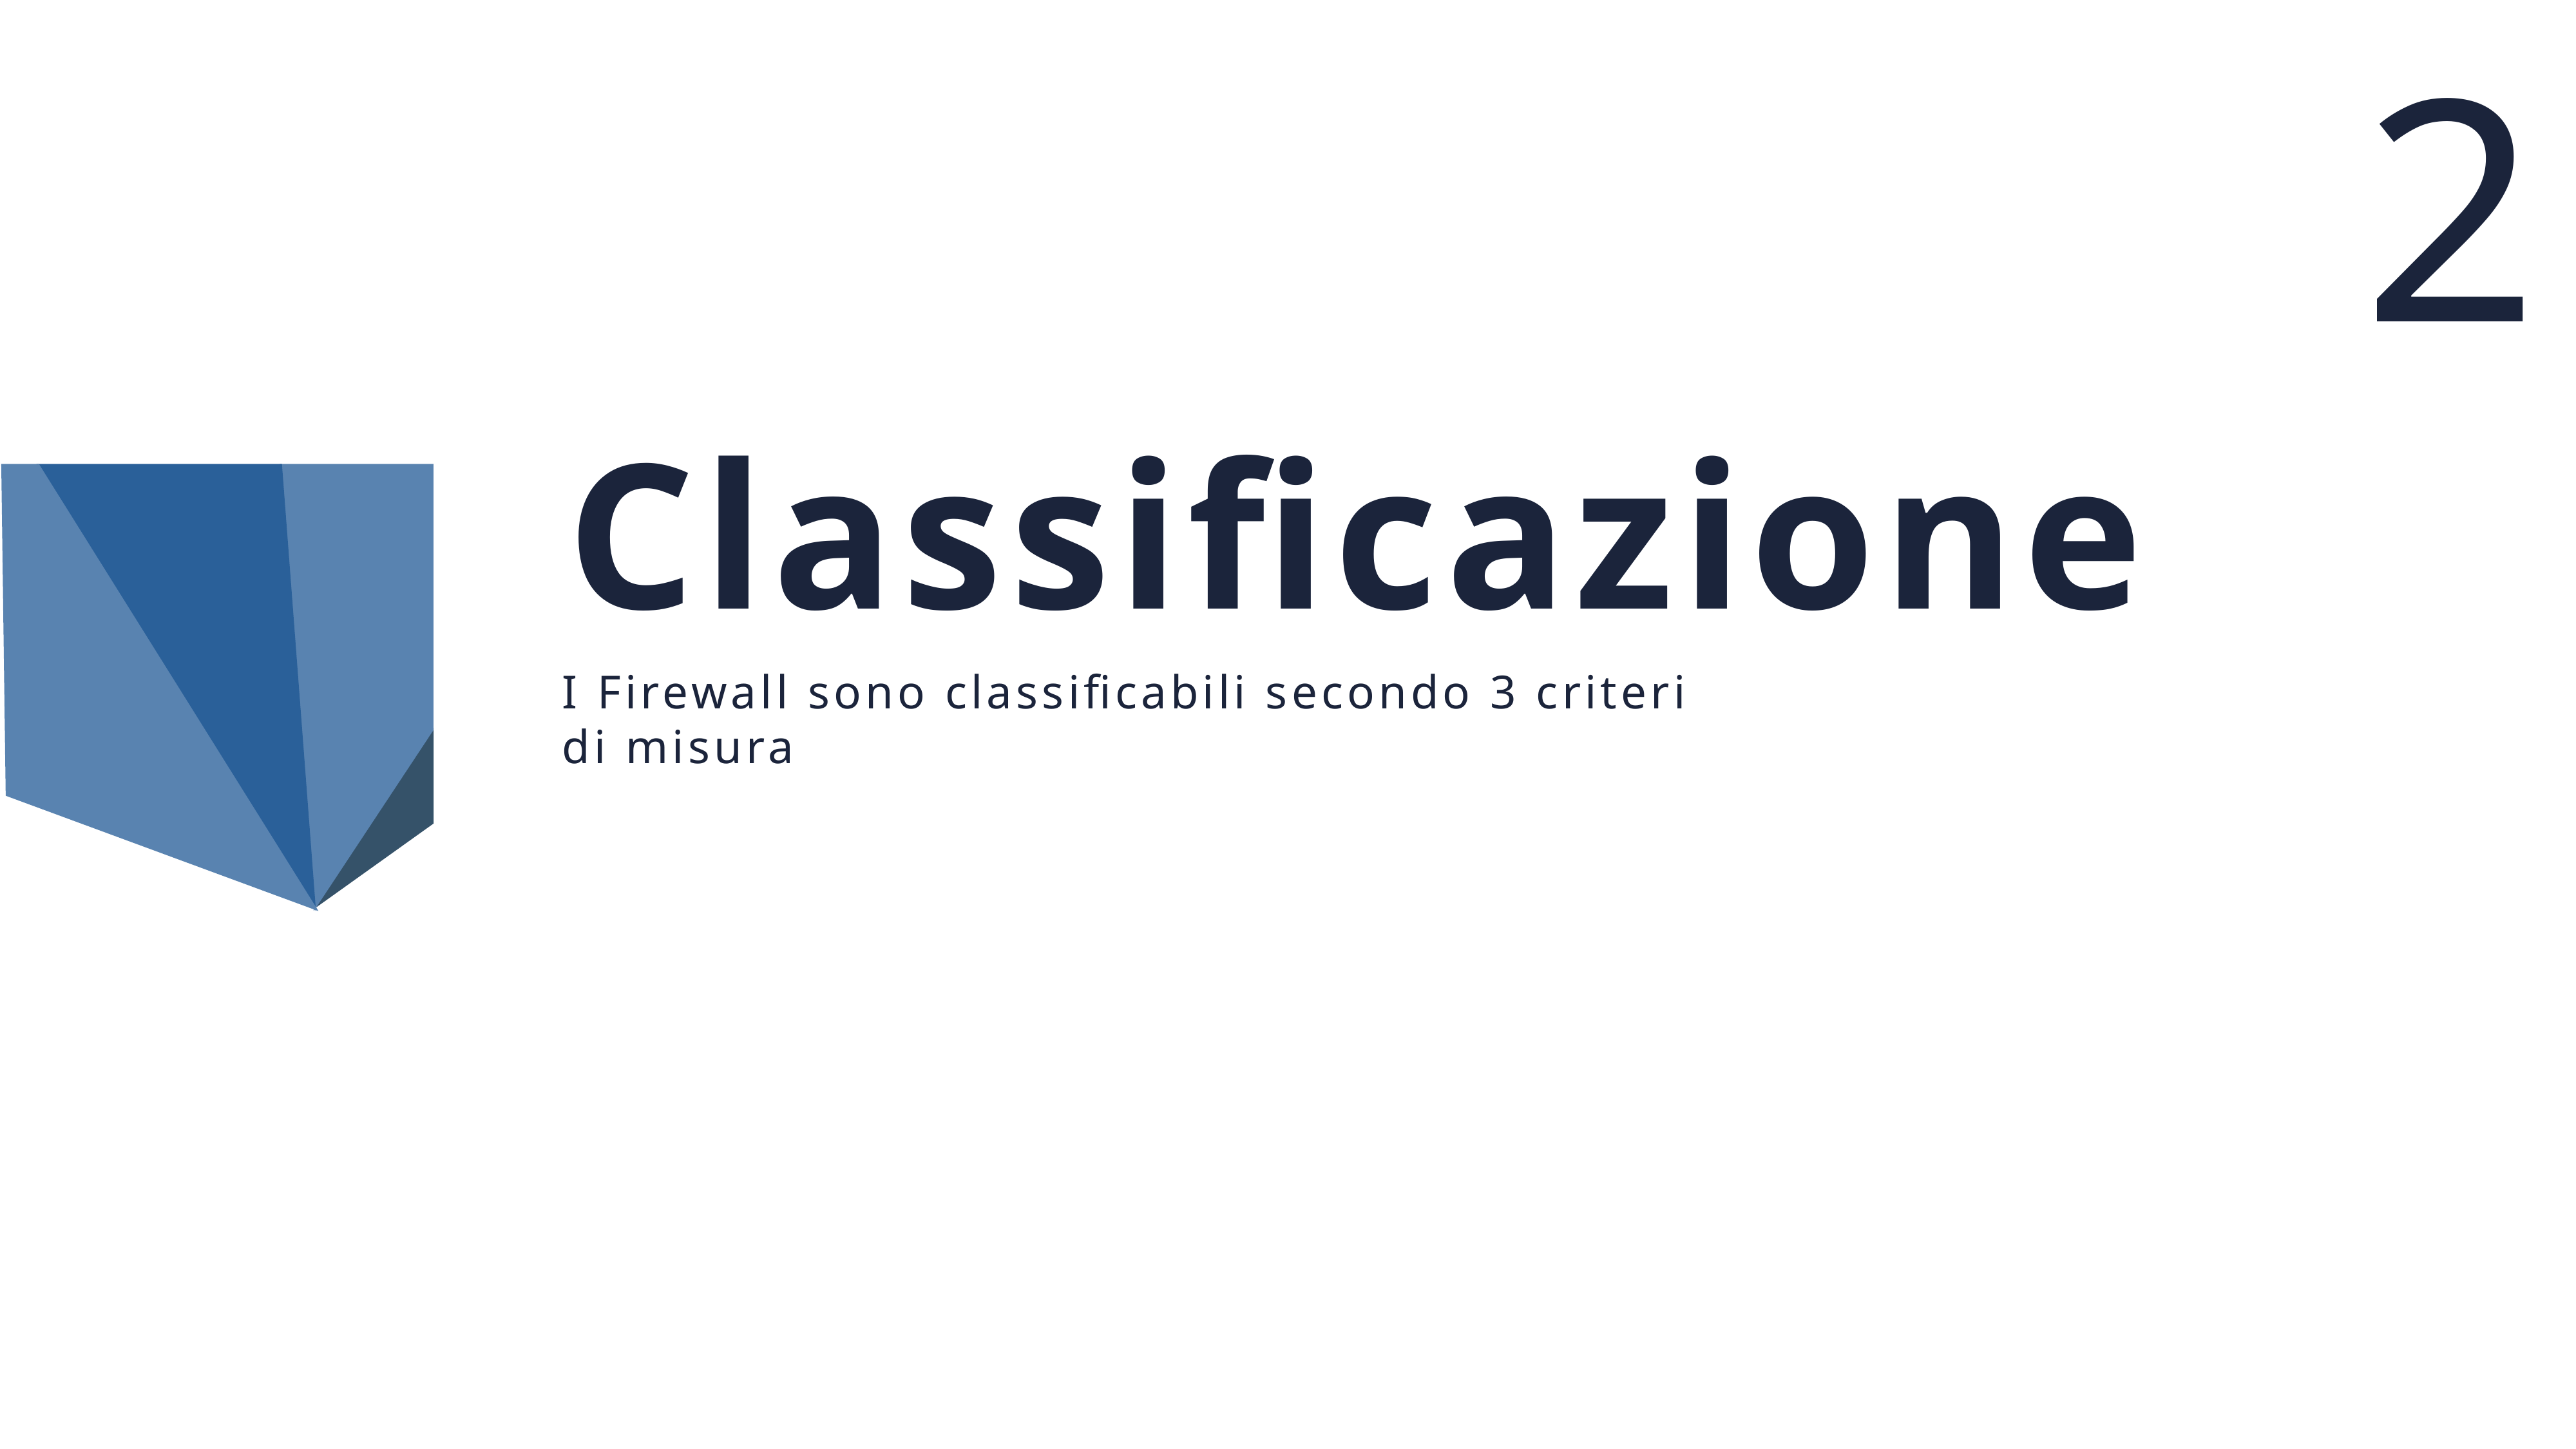

2
Classificazione
I Firewall sono classificabili secondo 3 criteri
di misura